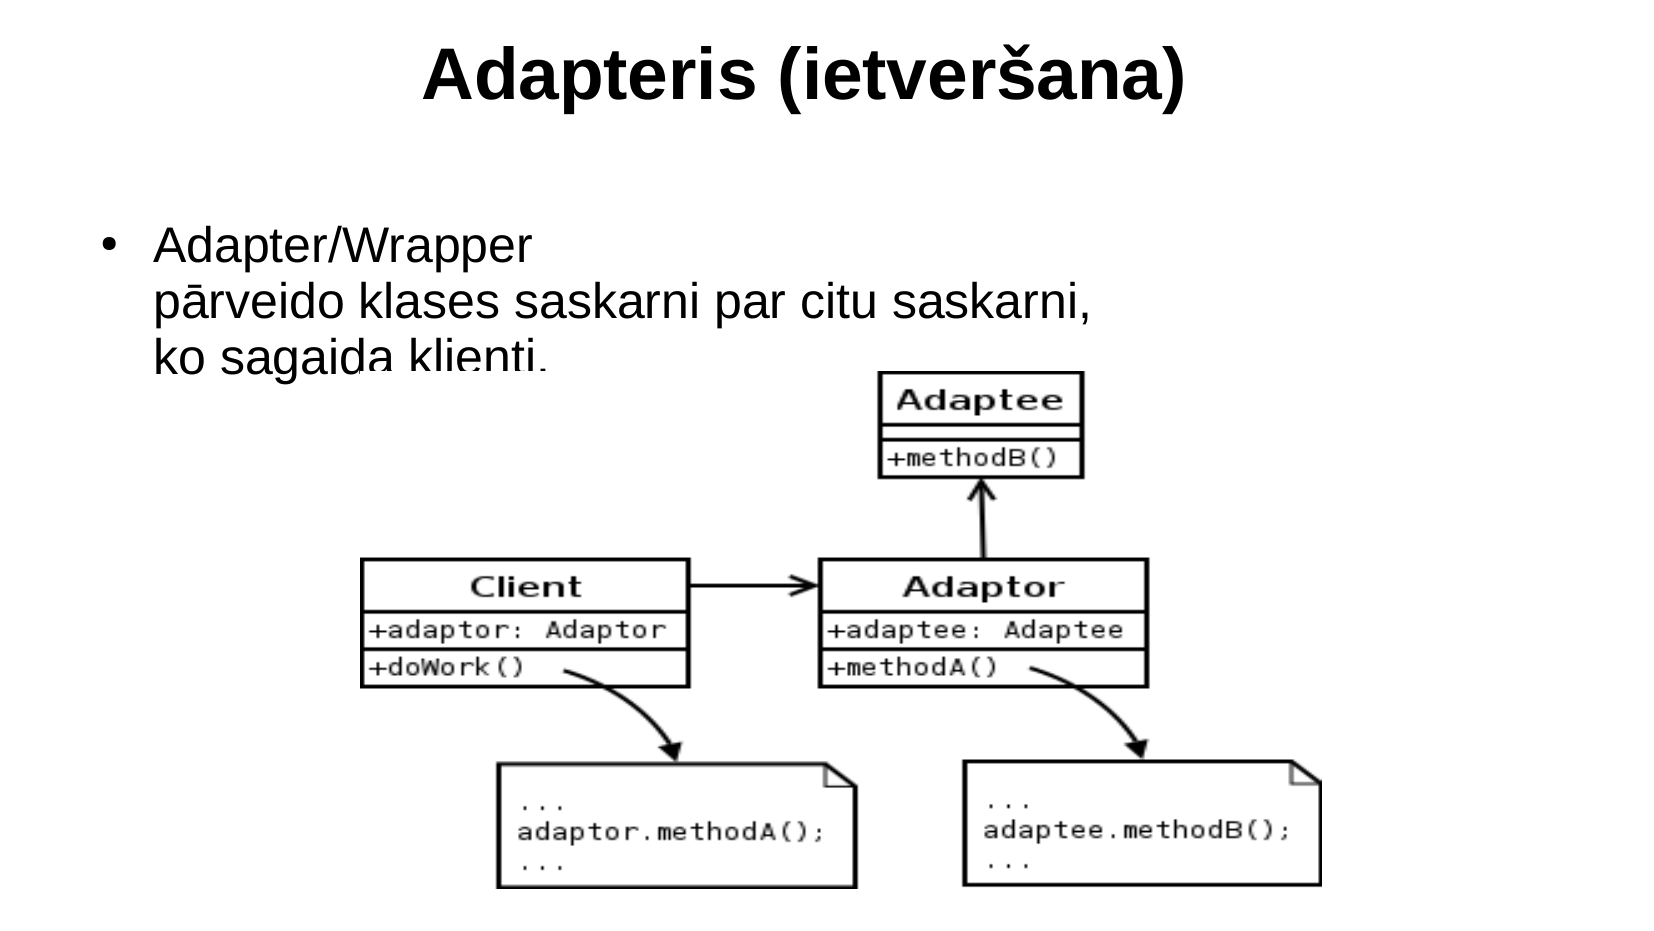

# Adapteris (ietveršana)
Adapter/Wrapper
pārveido klases saskarni par citu saskarni,
ko sagaida klienti.